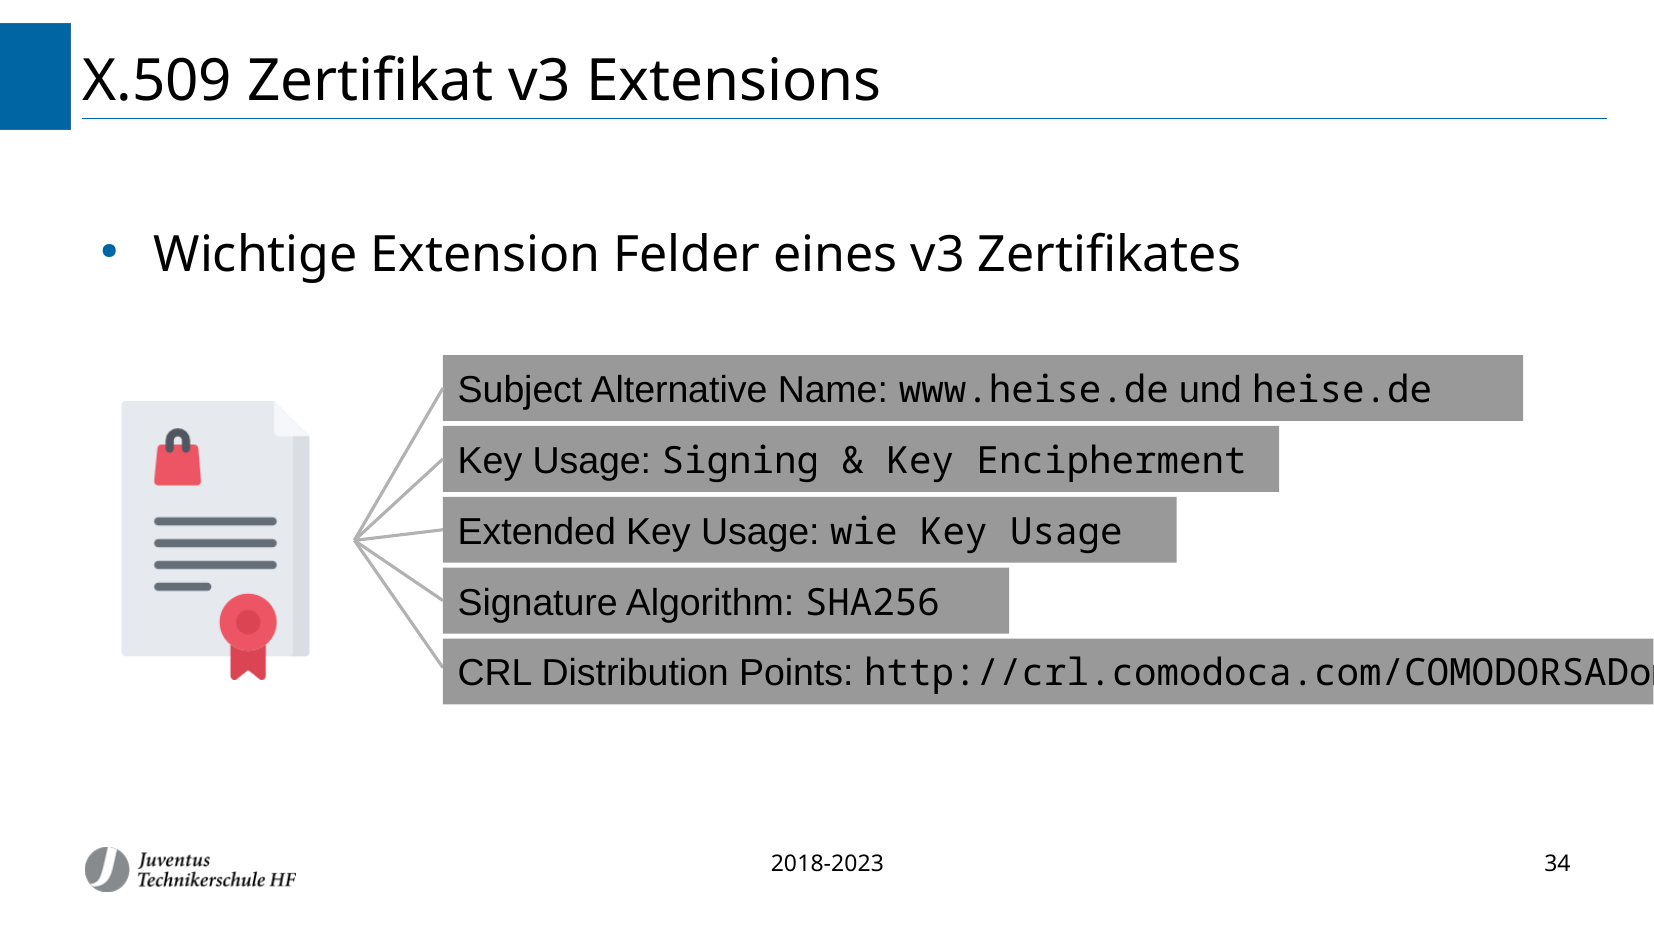

# X.509 Zertifikat v3 Extensions
Wichtige Extension Felder eines v3 Zertifikates
Subject Alternative Name: www.heise.de und heise.de
Key Usage: Signing & Key Encipherment
Extended Key Usage: wie Key Usage
Signature Algorithm: SHA256
CRL Distribution Points: http://crl.comodoca.com/COMODORSADomainValidationSecureServerCA.crl
2018-2023
34